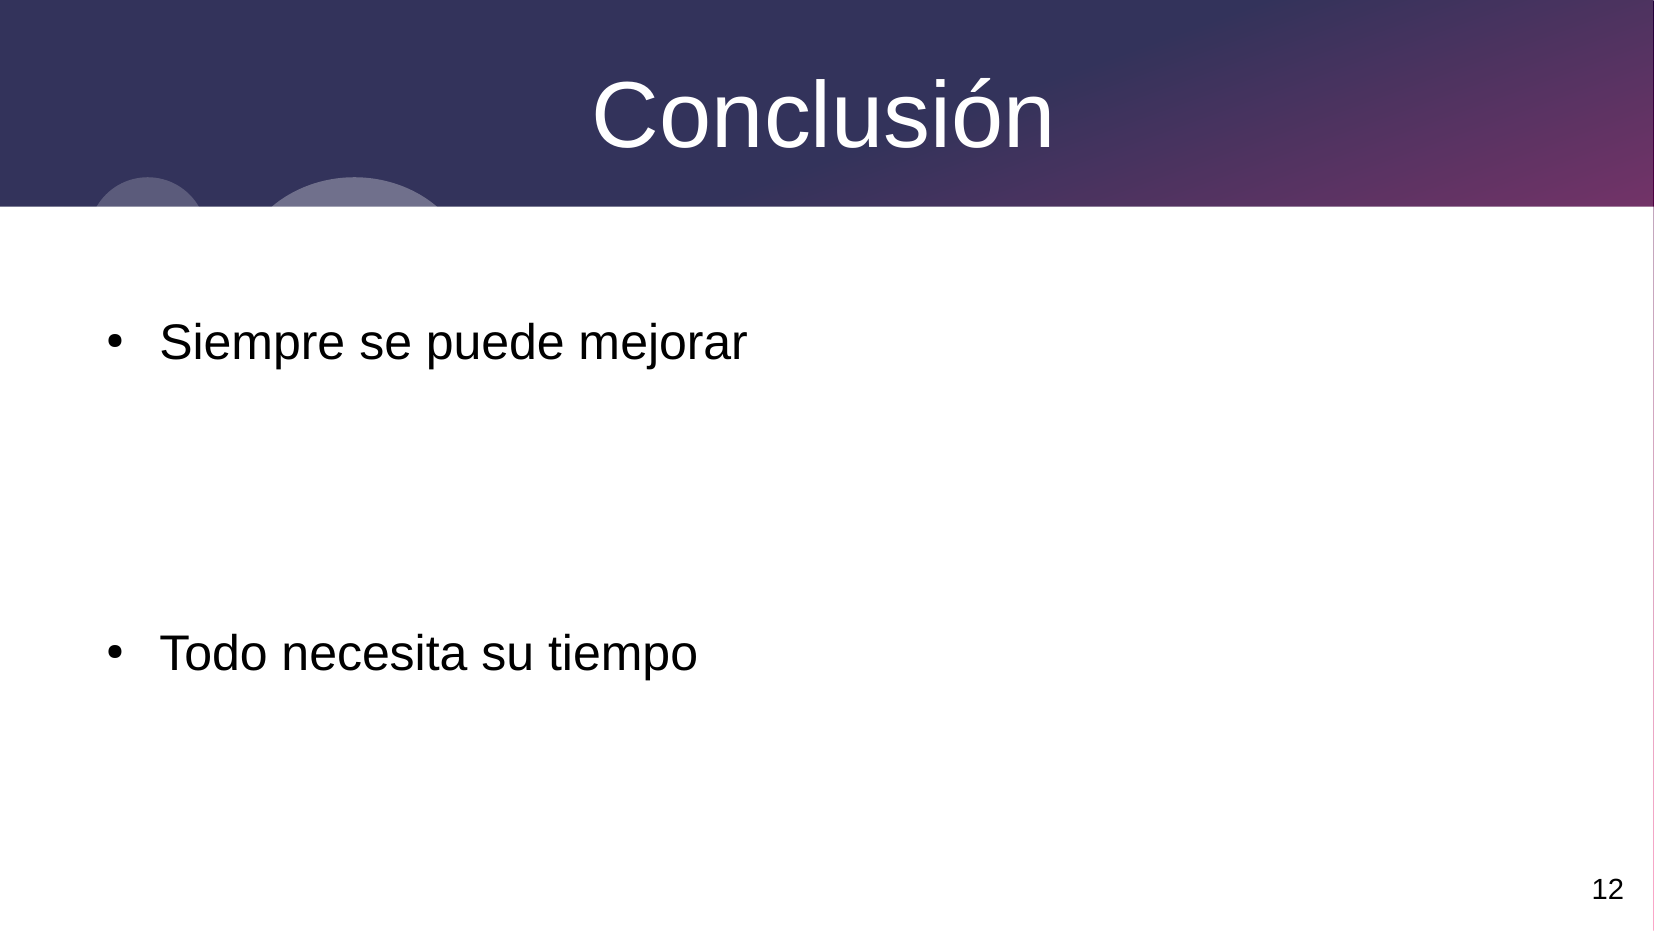

# Conclusión
Siempre se puede mejorar
Todo necesita su tiempo